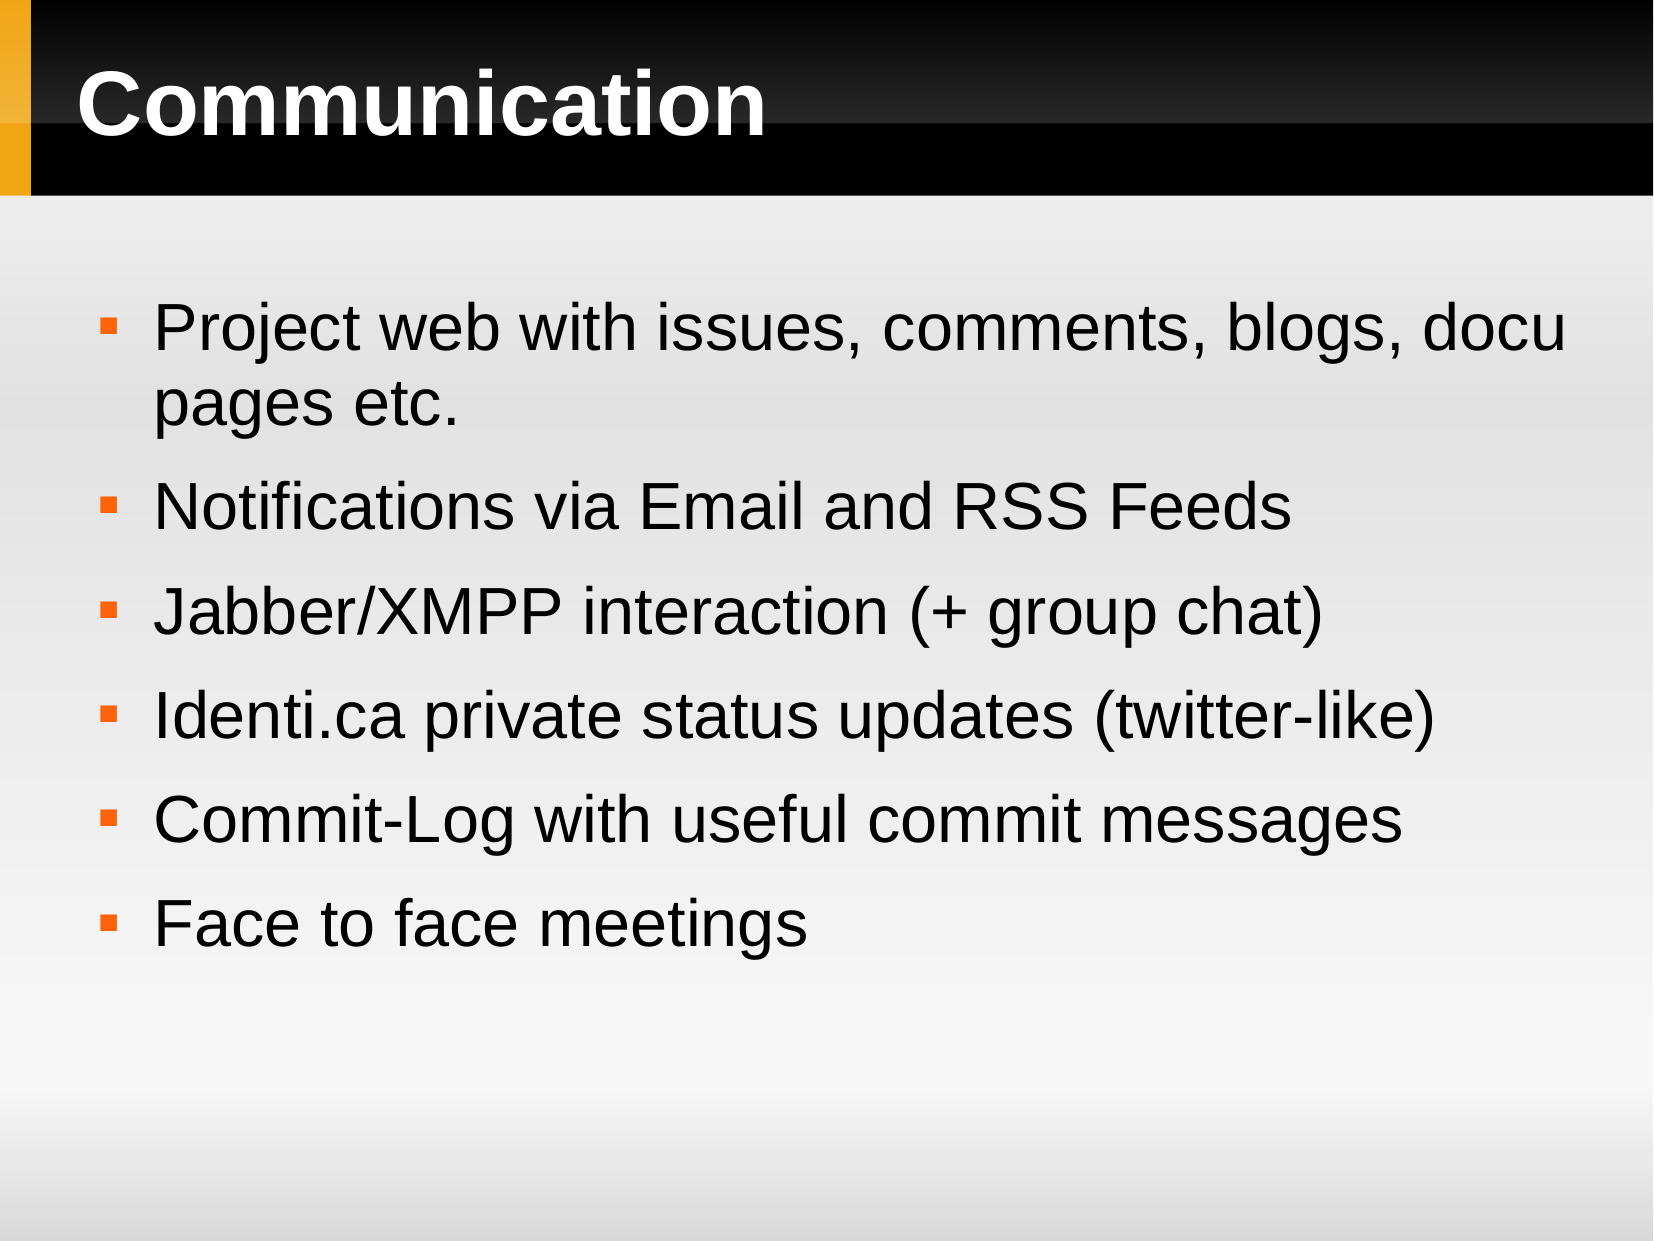

# Communication
Project web with issues, comments, blogs, docu pages etc.
Notifications via Email and RSS Feeds
Jabber/XMPP interaction (+ group chat)
Identi.ca private status updates (twitter-like)
Commit-Log with useful commit messages
Face to face meetings